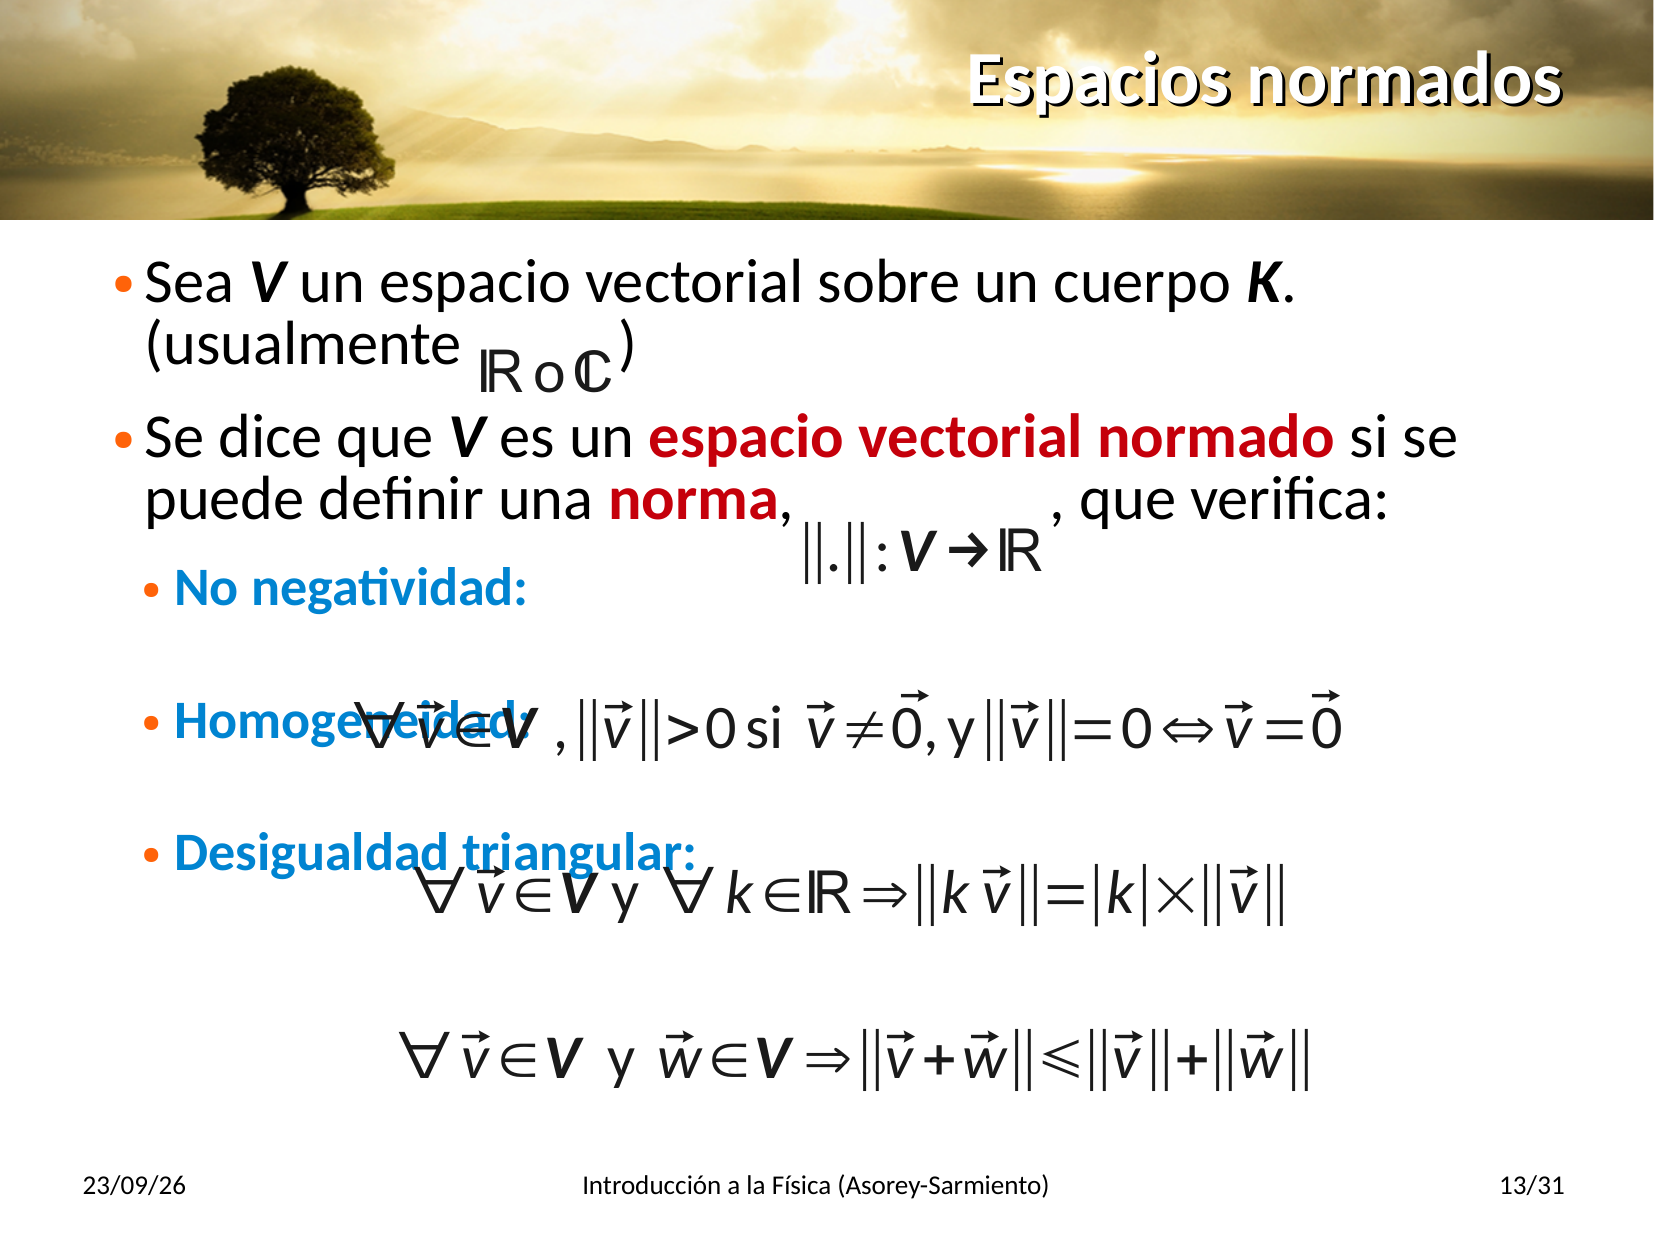

# Espacios normados
Sea V un espacio vectorial sobre un cuerpo K.(usualmente )
Se dice que V es un espacio vectorial normado si se puede definir una norma, , que verifica:
No negatividad:
Homogeneidad:
Desigualdad triangular:
Introducción a la Física (Asorey-Sarmiento)
13